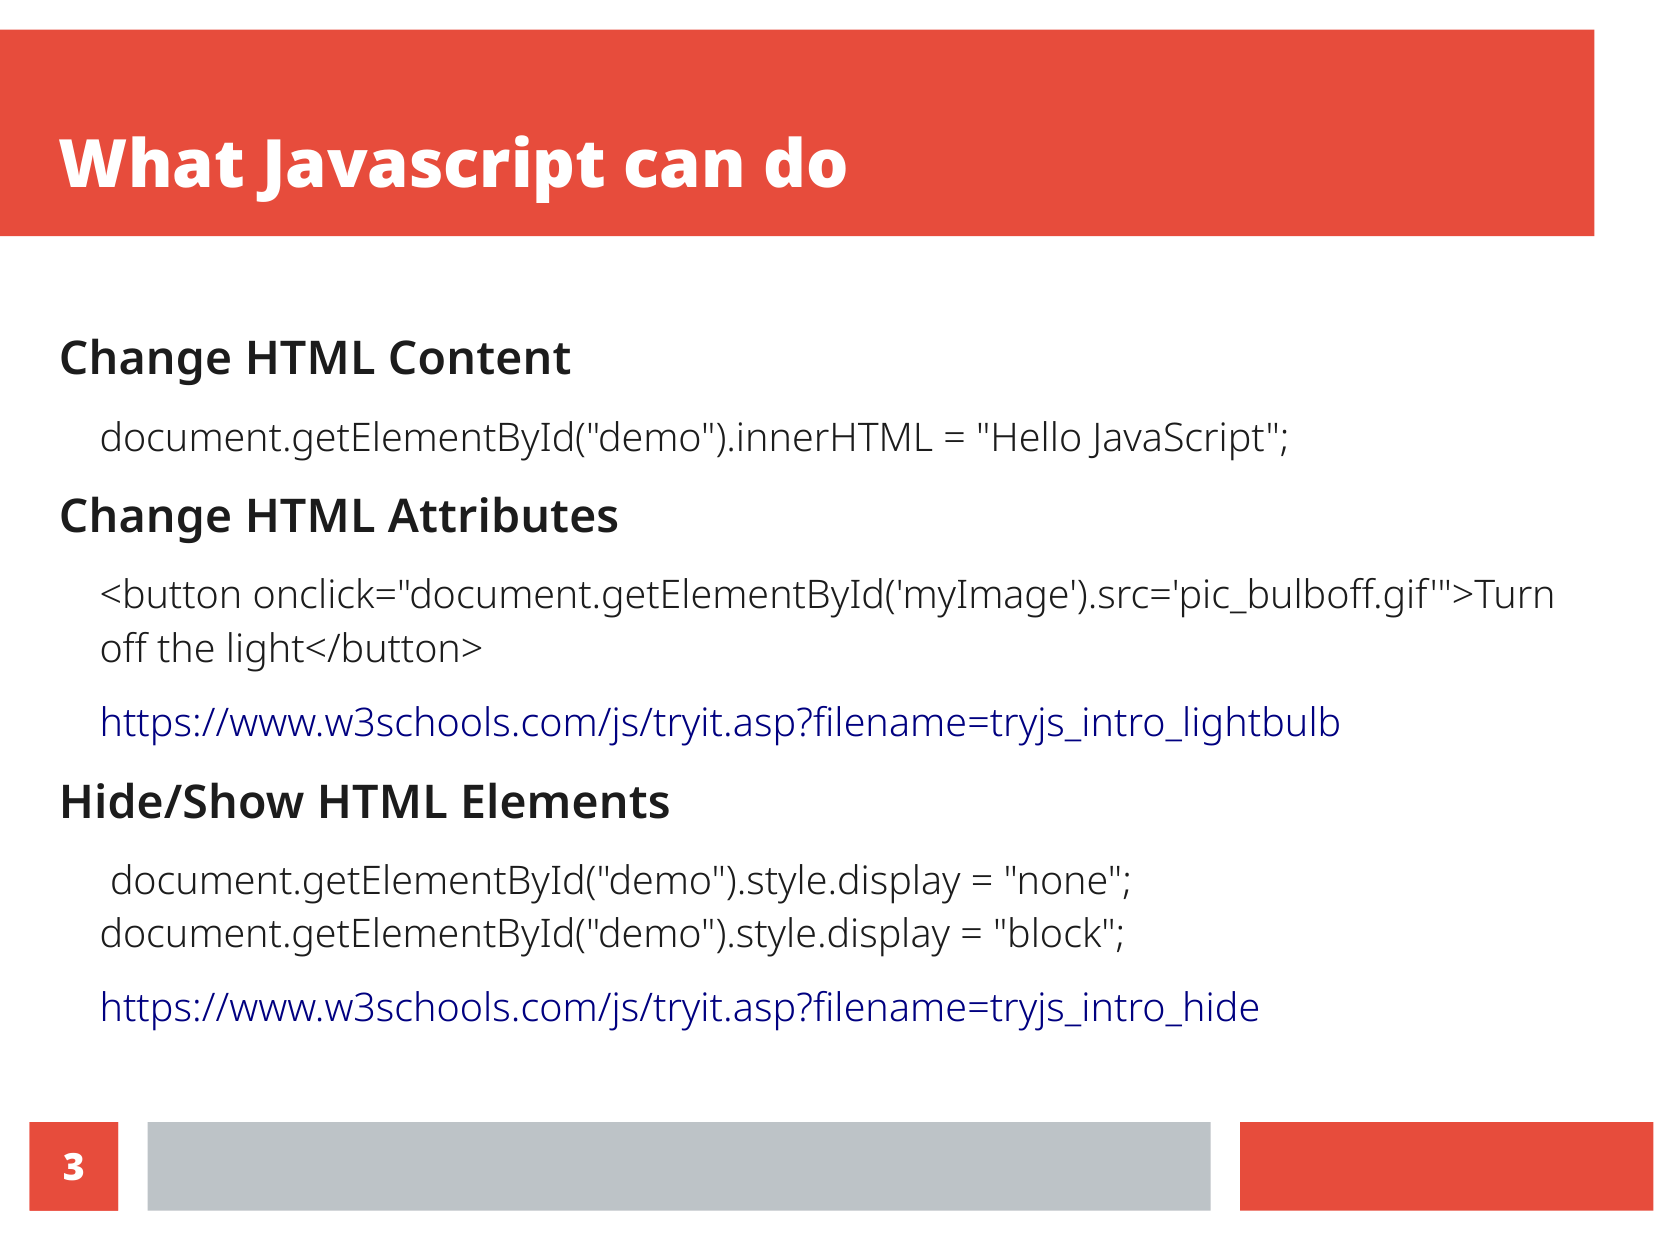

# What Javascript can do
Change HTML Content
document.getElementById("demo").innerHTML = "Hello JavaScript";
Change HTML Attributes
<button onclick="document.getElementById('myImage').src='pic_bulboff.gif'">Turn off the light</button>
https://www.w3schools.com/js/tryit.asp?filename=tryjs_intro_lightbulb
Hide/Show HTML Elements
 document.getElementById("demo").style.display = "none"; document.getElementById("demo").style.display = "block";
https://www.w3schools.com/js/tryit.asp?filename=tryjs_intro_hide
3